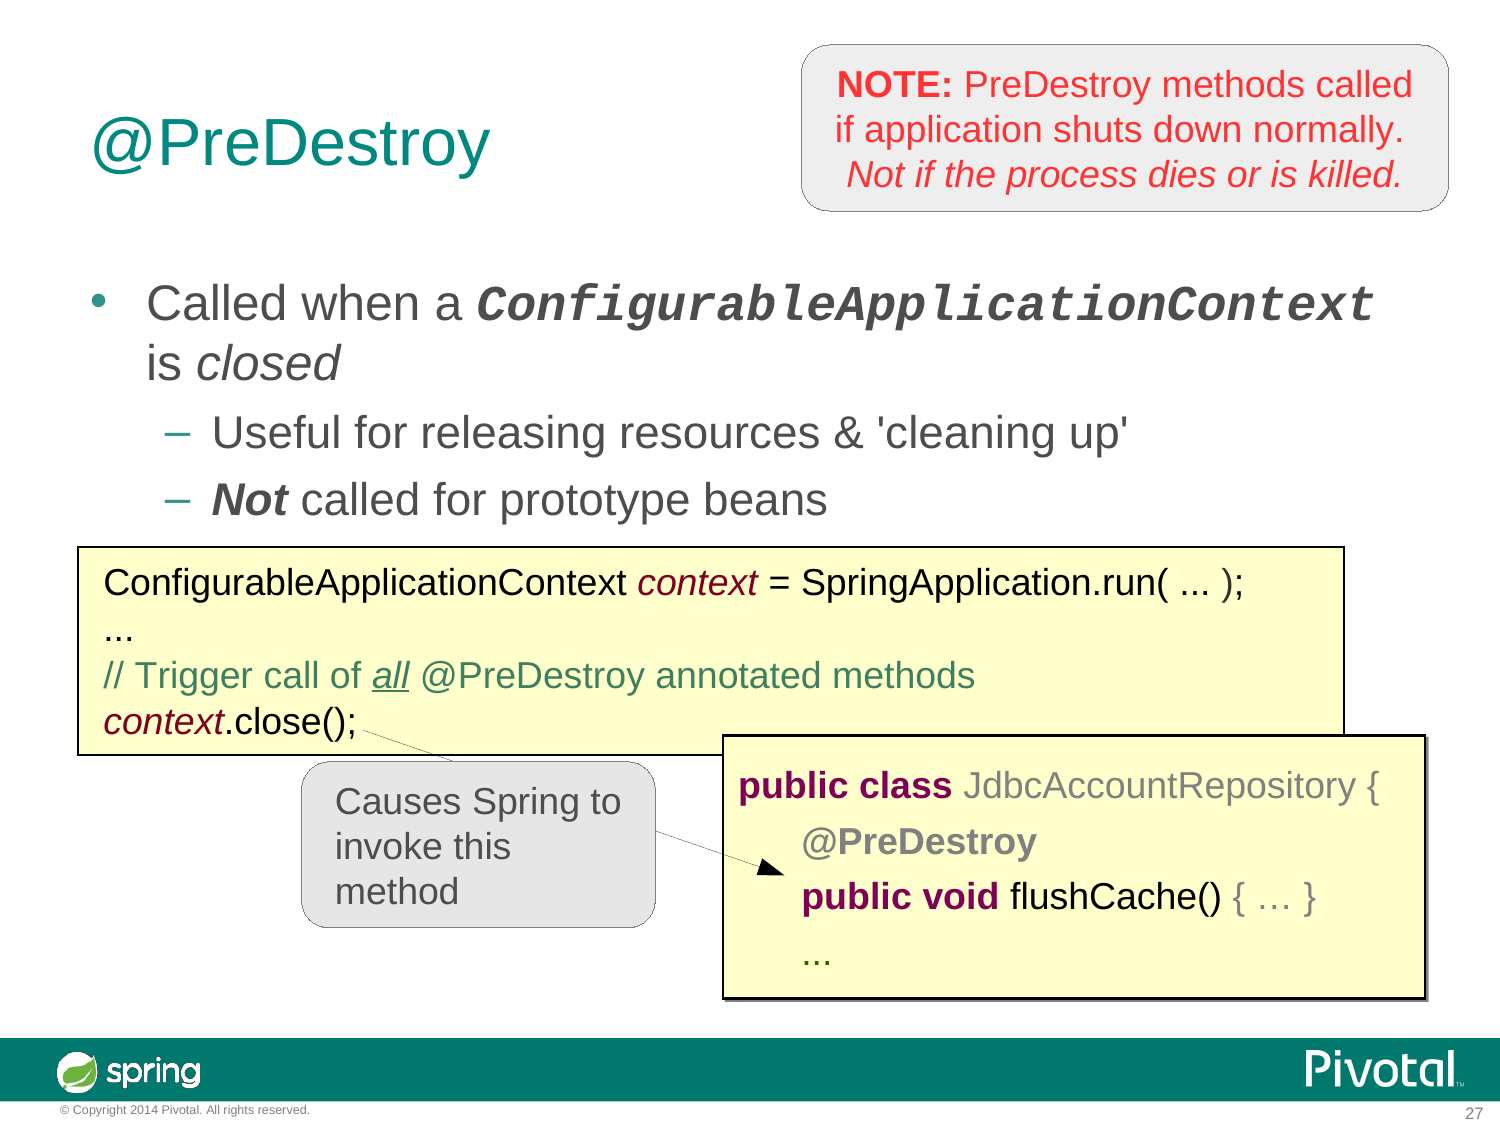

# @PreDestroy
NOTE: PreDestroy methods called if application shuts down normally. Not if the process dies or is killed.
Called when a ConfigurableApplicationContext is closed
Useful for releasing resources & 'cleaning up'
Not called for prototype beans
 ConfigurableApplicationContext context = SpringApplication.run( ... );
 ...
 // Trigger call of all @PreDestroy annotated methods
 context.close();
public class JdbcAccountRepository {
 @PreDestroy
 public void flushCache() { … }
 ...
Causes Spring to
invoke this method